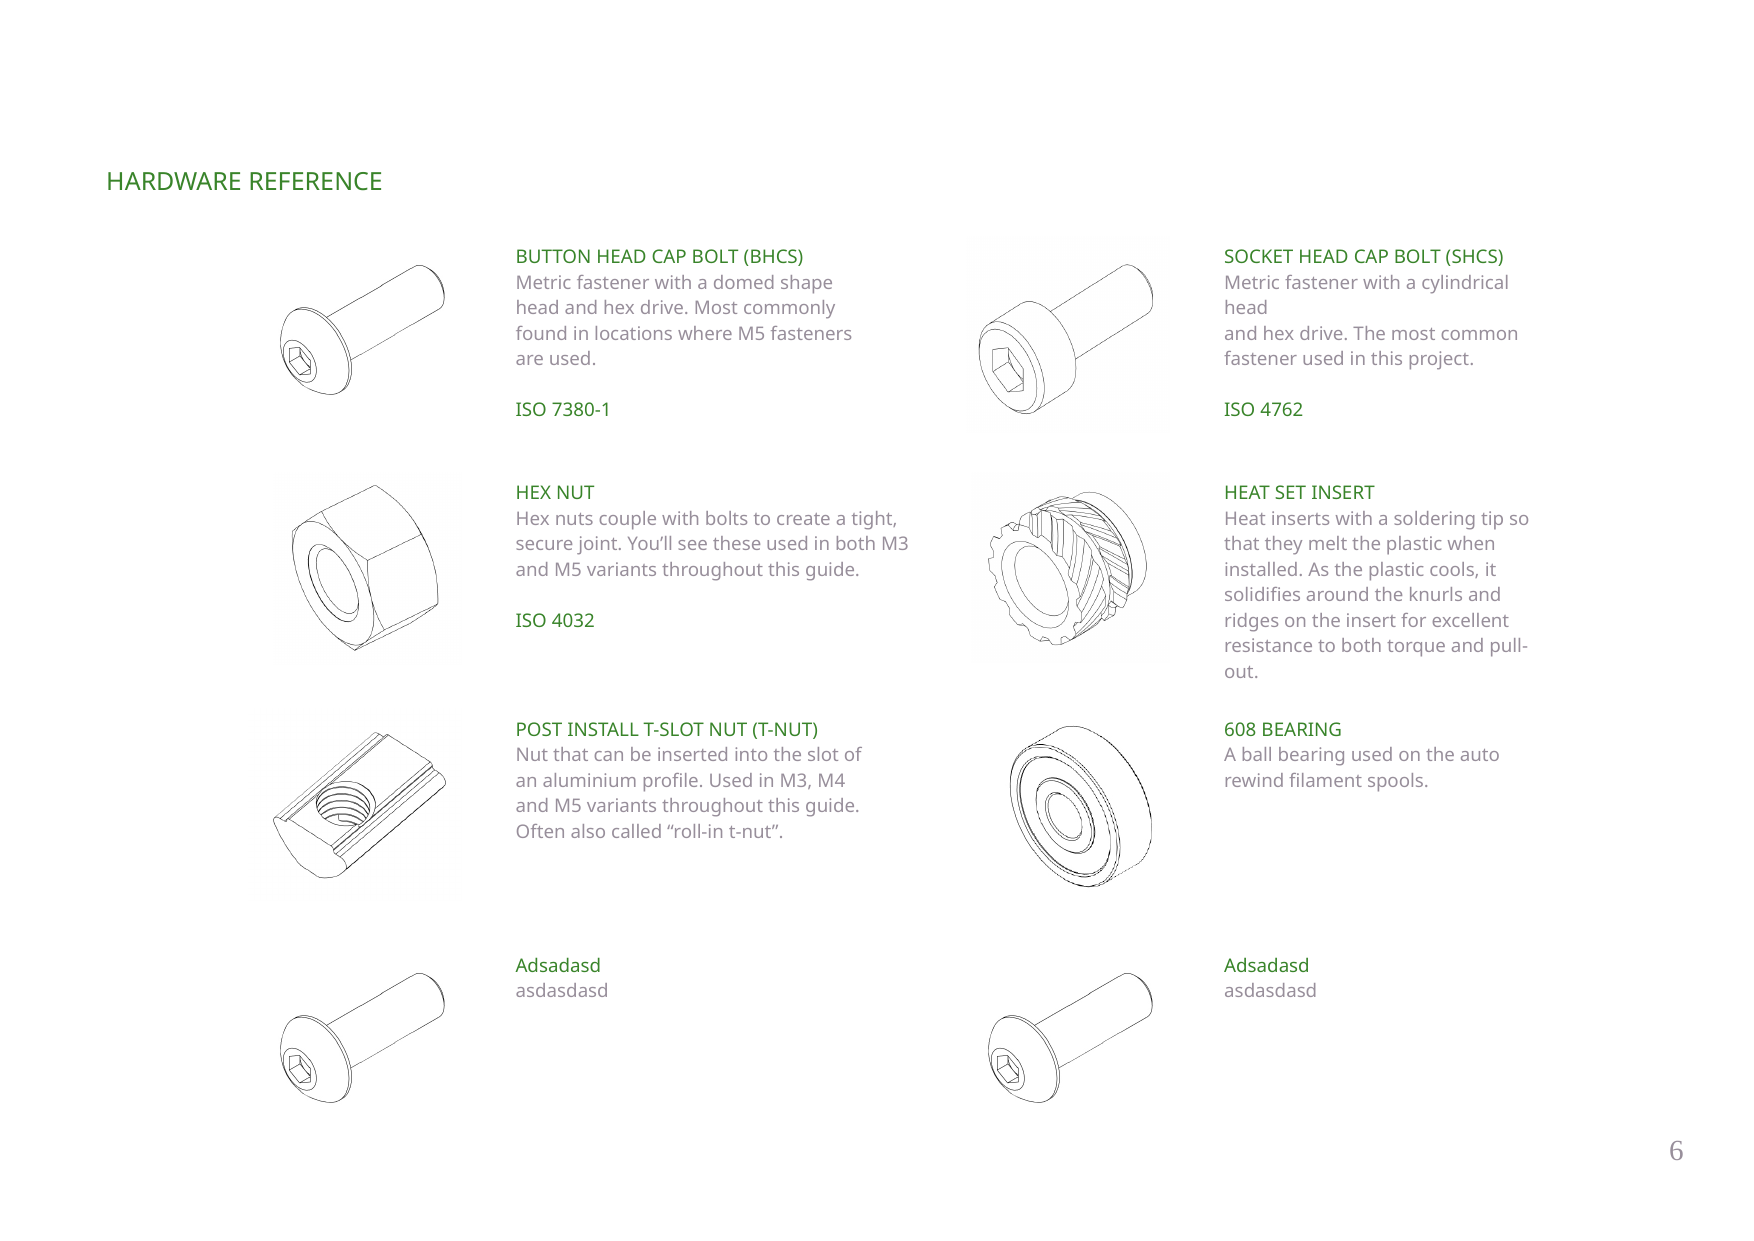

HARDWARE REFERENCE
BUTTON HEAD CAP BOLT (BHCS)
Metric fastener with a domed shape
head and hex drive. Most commonly
found in locations where M5 fasteners
are used.
ISO 7380-1
SOCKET HEAD CAP BOLT (SHCS)
Metric fastener with a cylindrical head
and hex drive. The most common
fastener used in this project.
ISO 4762
HEX NUT
Hex nuts couple with bolts to create a tight,
secure joint. You’ll see these used in both M3
and M5 variants throughout this guide.
ISO 4032
HEAT SET INSERT
Heat inserts with a soldering tip so that they melt the plastic when installed. As the plastic cools, it solidifies around the knurls and ridges on the insert for excellent resistance to both torque and pull-out.
POST INSTALL T-SLOT NUT (T-NUT)
Nut that can be inserted into the slot of
an aluminium profile. Used in M3, M4
and M5 variants throughout this guide.
Often also called “roll-in t-nut”.
608 BEARING
A ball bearing used on the auto rewind filament spools.
Adsadasd
asdasdasd
Adsadasd
asdasdasd
6